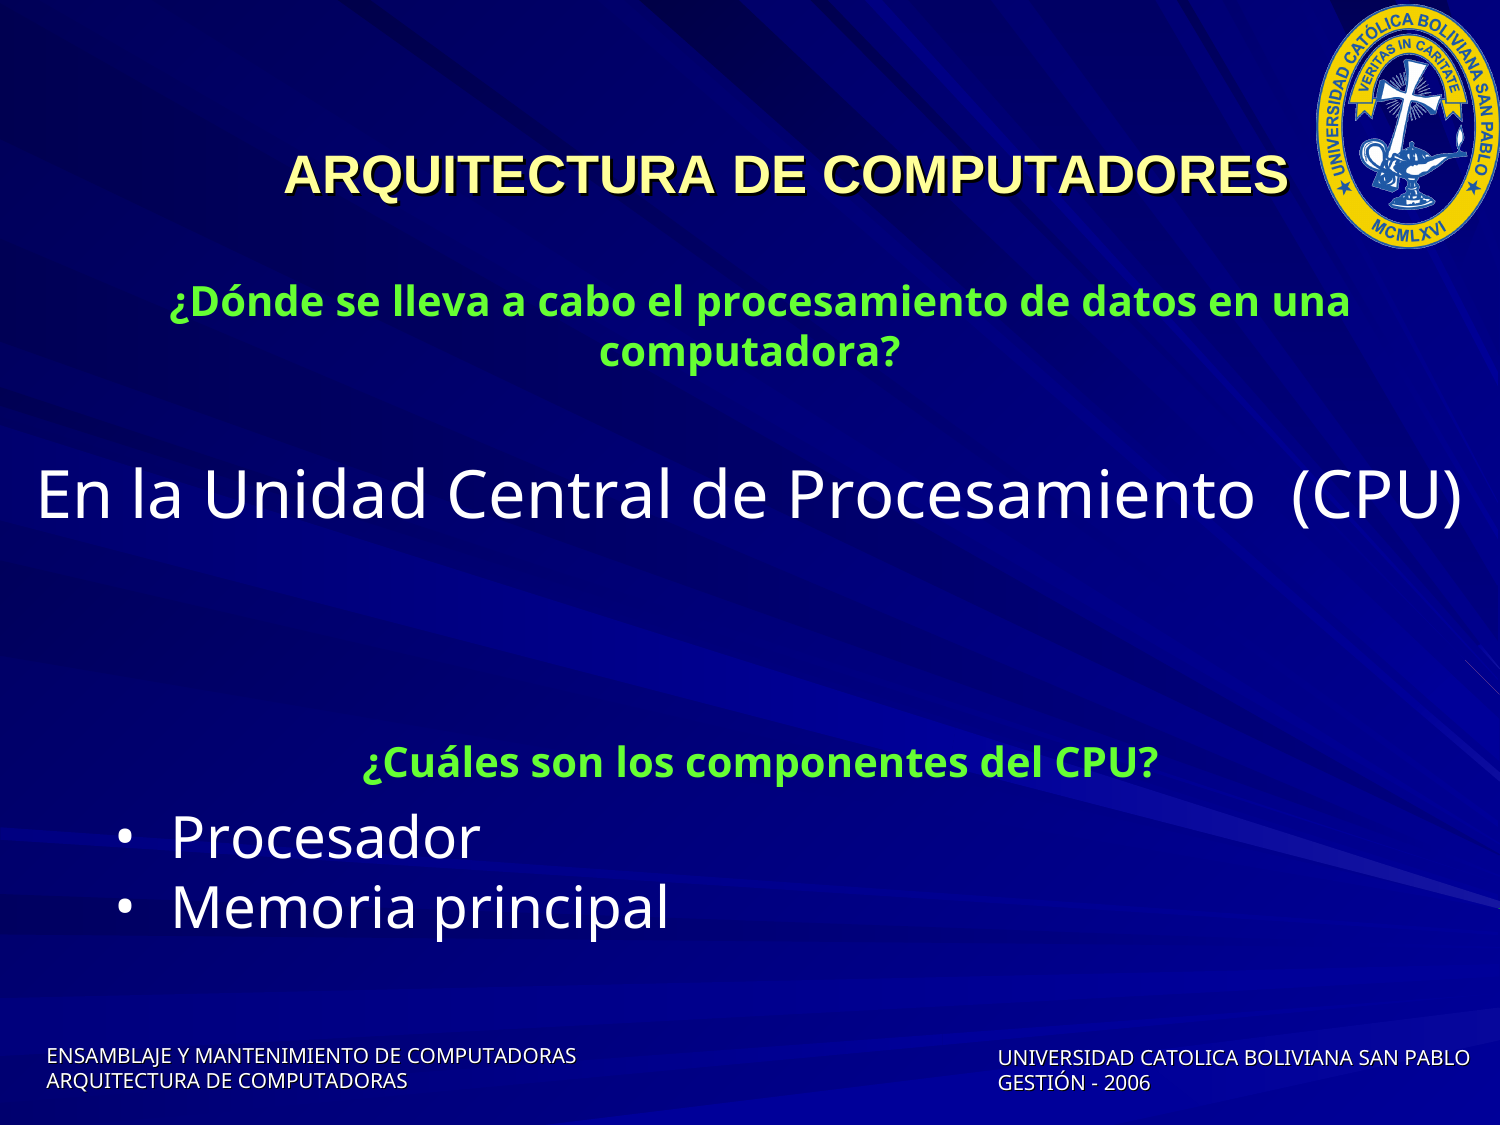

ARQUITECTURA DE COMPUTADORES
 ¿Dónde se lleva a cabo el procesamiento de datos en una computadora?
En la Unidad Central de Procesamiento (CPU)
 ¿Cuáles son los componentes del CPU?
Procesador
Memoria principal